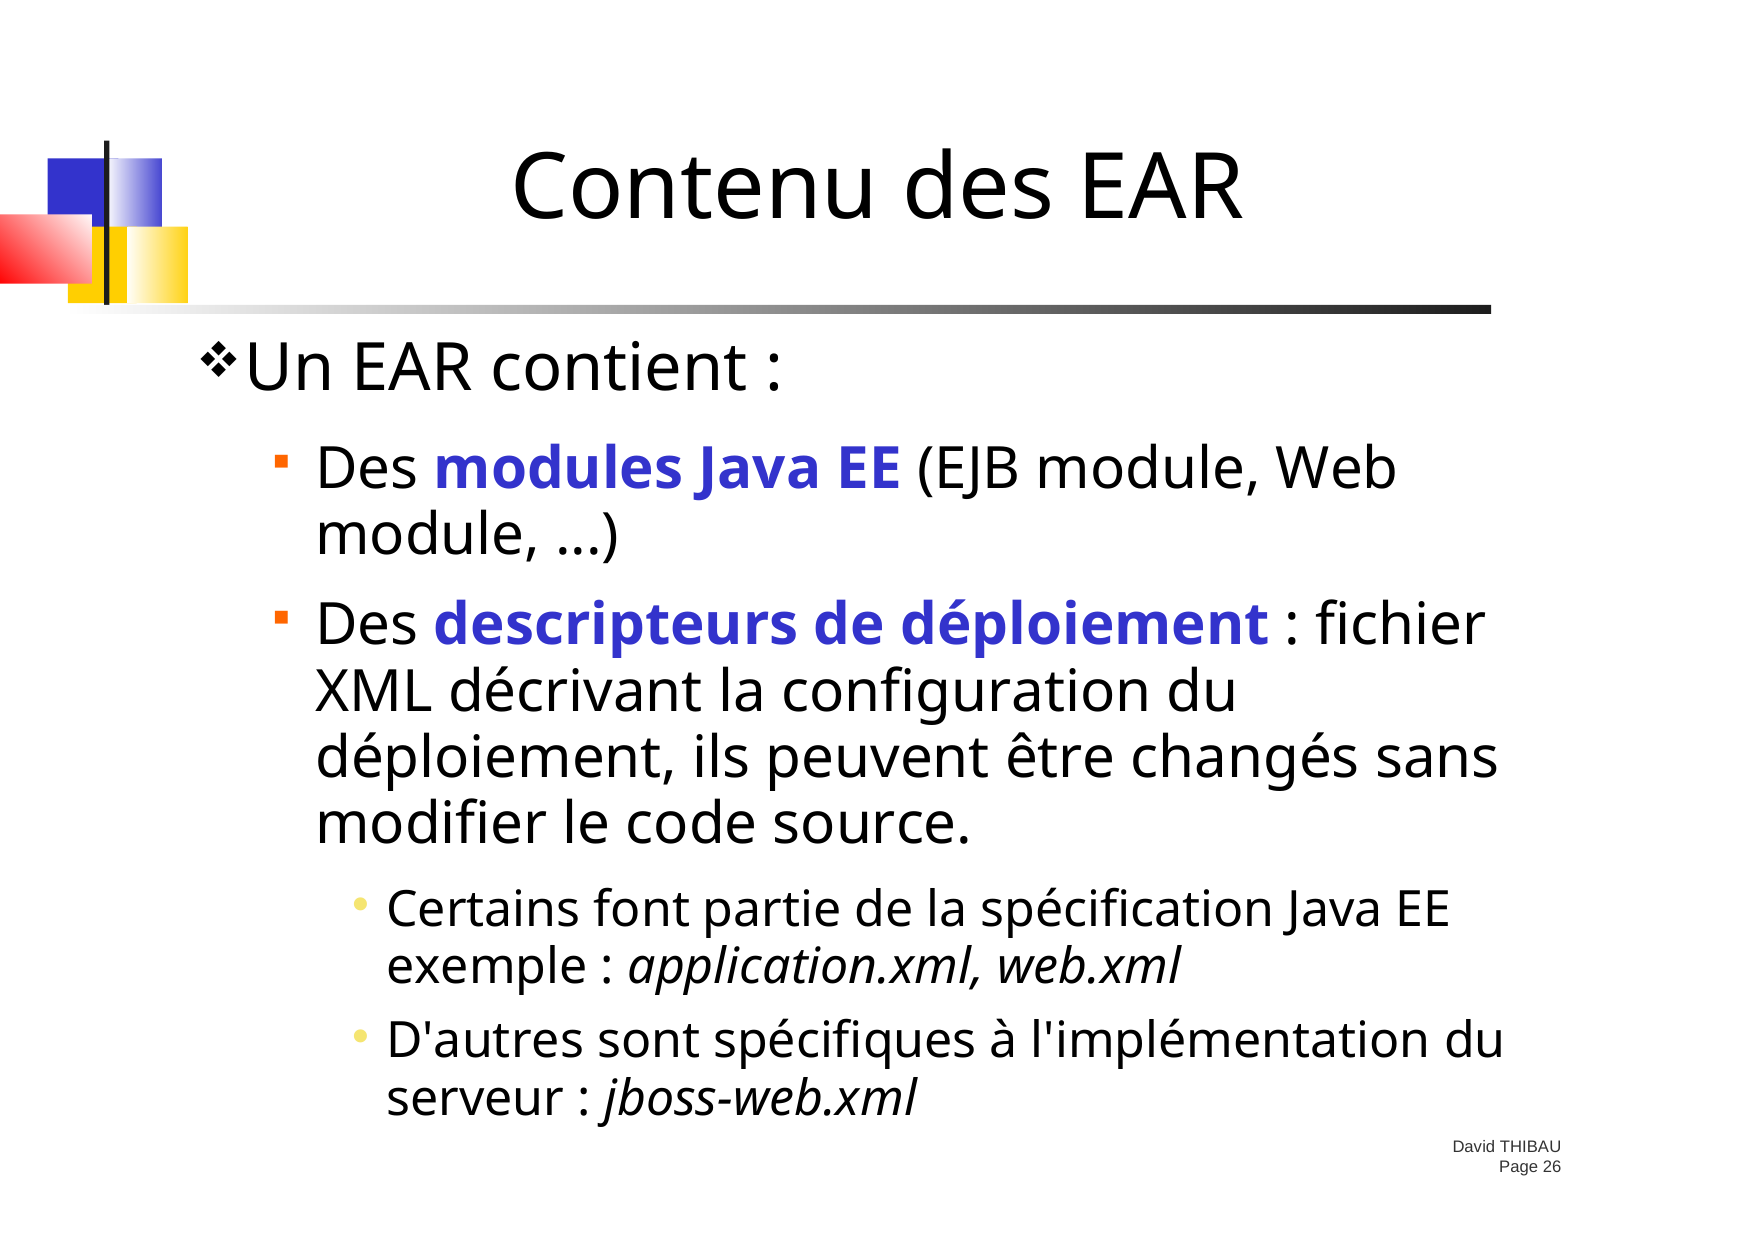

# Contenu des EAR
Un EAR contient :
Des modules Java EE (EJB module, Web module, ...)
Des descripteurs de déploiement : fichier XML décrivant la configuration du déploiement, ils peuvent être changés sans modifier le code source.
Certains font partie de la spécification Java EE
exemple : application.xml, web.xml
D'autres sont spécifiques à l'implémentation du serveur : jboss-web.xml